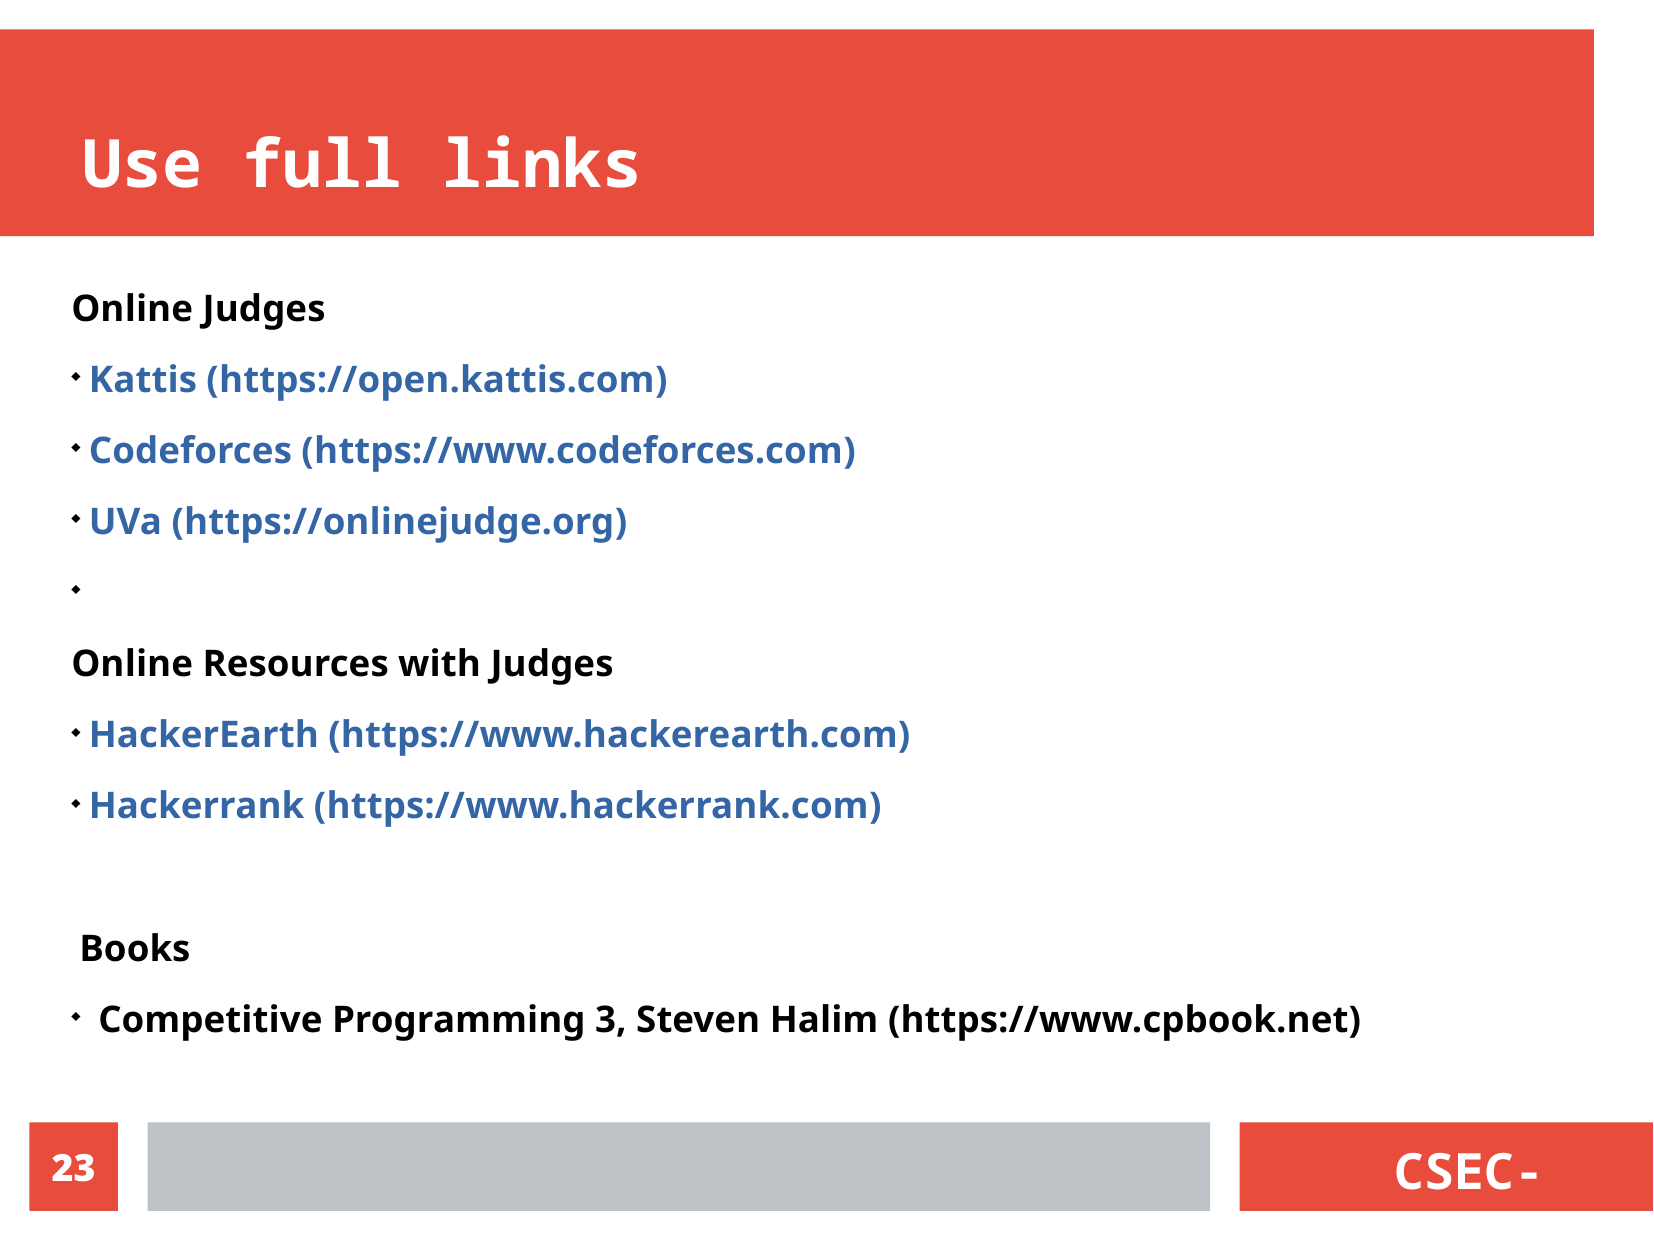

# Use full links
Online Judges
 Kattis (https://open.kattis.com)
 Codeforces (https://www.codeforces.com)
 UVa (https://onlinejudge.org)
Online Resources with Judges
 HackerEarth (https://www.hackerearth.com)
 Hackerrank (https://www.hackerrank.com)
Books
 Competitive Programming 3, Steven Halim (https://www.cpbook.net)
23
CSEC-ASTU